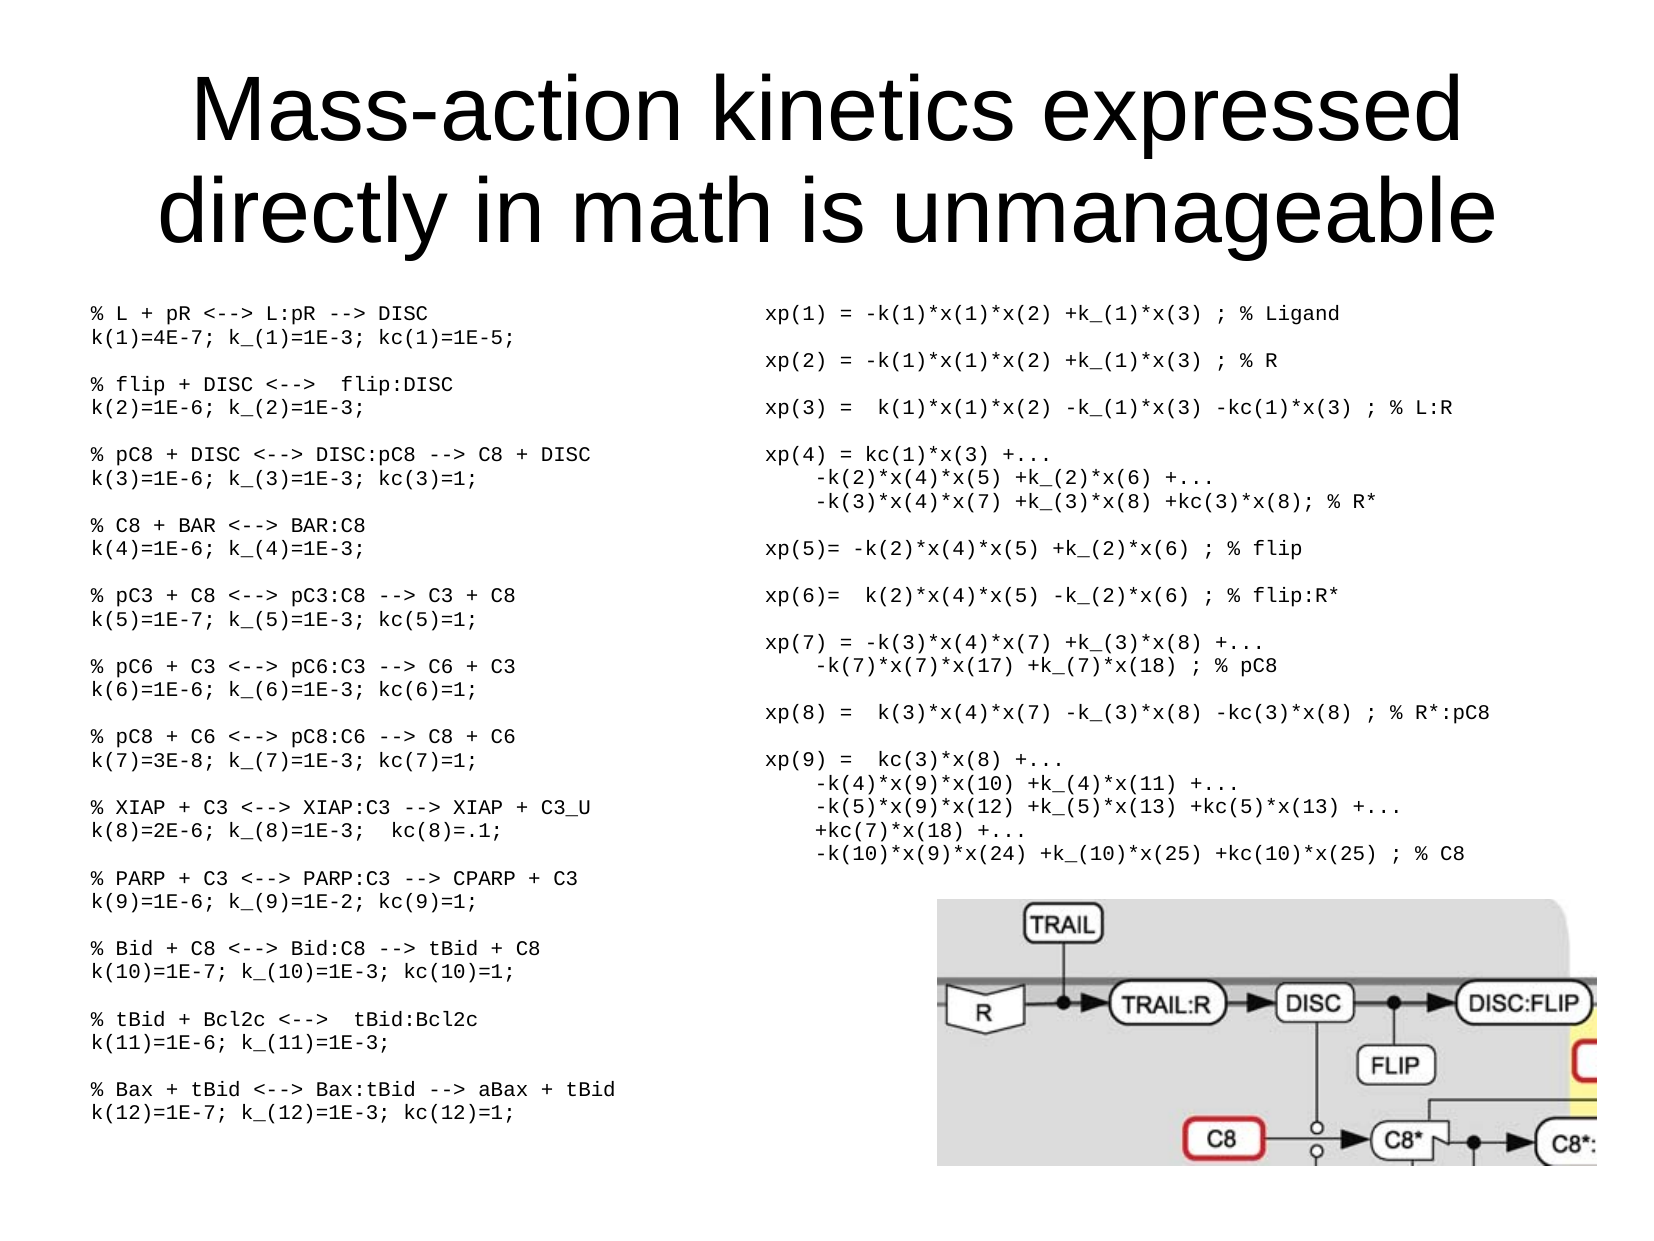

# Mass-action kinetics expressed directly in math is unmanageable
xp(1) = -k(1)*x(1)*x(2) +k_(1)*x(3) ; % Ligand
xp(2) = -k(1)*x(1)*x(2) +k_(1)*x(3) ; % R
xp(3) = k(1)*x(1)*x(2) -k_(1)*x(3) -kc(1)*x(3) ; % L:R
xp(4) = kc(1)*x(3) +...
 -k(2)*x(4)*x(5) +k_(2)*x(6) +...
 -k(3)*x(4)*x(7) +k_(3)*x(8) +kc(3)*x(8); % R*
xp(5)= -k(2)*x(4)*x(5) +k_(2)*x(6) ; % flip
xp(6)= k(2)*x(4)*x(5) -k_(2)*x(6) ; % flip:R*
xp(7) = -k(3)*x(4)*x(7) +k_(3)*x(8) +...
 -k(7)*x(7)*x(17) +k_(7)*x(18) ; % pC8
xp(8) = k(3)*x(4)*x(7) -k_(3)*x(8) -kc(3)*x(8) ; % R*:pC8
xp(9) = kc(3)*x(8) +...
 -k(4)*x(9)*x(10) +k_(4)*x(11) +...
 -k(5)*x(9)*x(12) +k_(5)*x(13) +kc(5)*x(13) +...
 +kc(7)*x(18) +...
 -k(10)*x(9)*x(24) +k_(10)*x(25) +kc(10)*x(25) ; % C8
% L + pR <--> L:pR --> DISC
k(1)=4E-7; k_(1)=1E-3; kc(1)=1E-5;
% flip + DISC <--> flip:DISC
k(2)=1E-6; k_(2)=1E-3;
% pC8 + DISC <--> DISC:pC8 --> C8 + DISC
k(3)=1E-6; k_(3)=1E-3; kc(3)=1;
% C8 + BAR <--> BAR:C8
k(4)=1E-6; k_(4)=1E-3;
% pC3 + C8 <--> pC3:C8 --> C3 + C8
k(5)=1E-7; k_(5)=1E-3; kc(5)=1;
% pC6 + C3 <--> pC6:C3 --> C6 + C3
k(6)=1E-6; k_(6)=1E-3; kc(6)=1;
% pC8 + C6 <--> pC8:C6 --> C8 + C6
k(7)=3E-8; k_(7)=1E-3; kc(7)=1;
% XIAP + C3 <--> XIAP:C3 --> XIAP + C3_U
k(8)=2E-6; k_(8)=1E-3; kc(8)=.1;
% PARP + C3 <--> PARP:C3 --> CPARP + C3
k(9)=1E-6; k_(9)=1E-2; kc(9)=1;
% Bid + C8 <--> Bid:C8 --> tBid + C8
k(10)=1E-7; k_(10)=1E-3; kc(10)=1;
% tBid + Bcl2c <--> tBid:Bcl2c
k(11)=1E-6; k_(11)=1E-3;
% Bax + tBid <--> Bax:tBid --> aBax + tBid
k(12)=1E-7; k_(12)=1E-3; kc(12)=1;